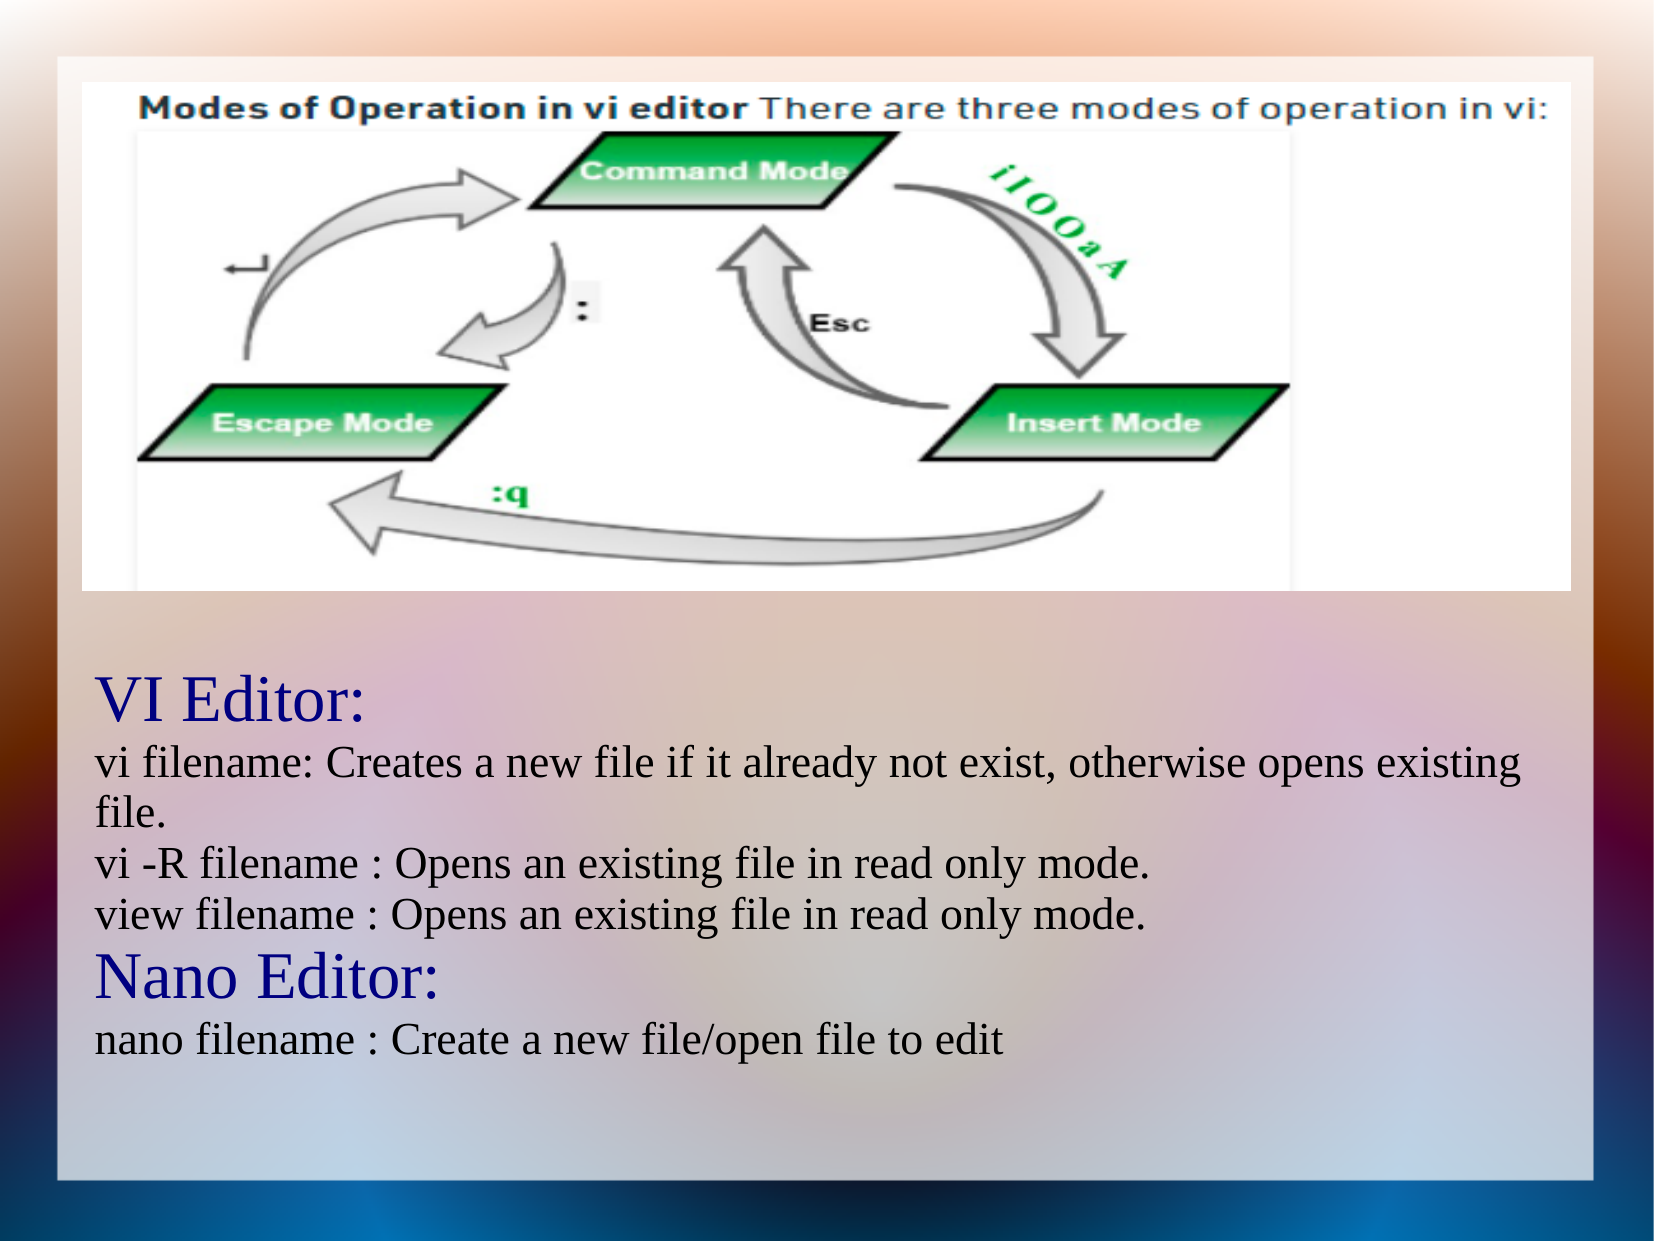

# VI Editor: vi filename: Creates a new file if it already not exist, otherwise opens existing file. vi -R filename : Opens an existing file in read only mode. view filename : Opens an existing file in read only mode. Nano Editor: nano filename : Create a new file/open file to edit